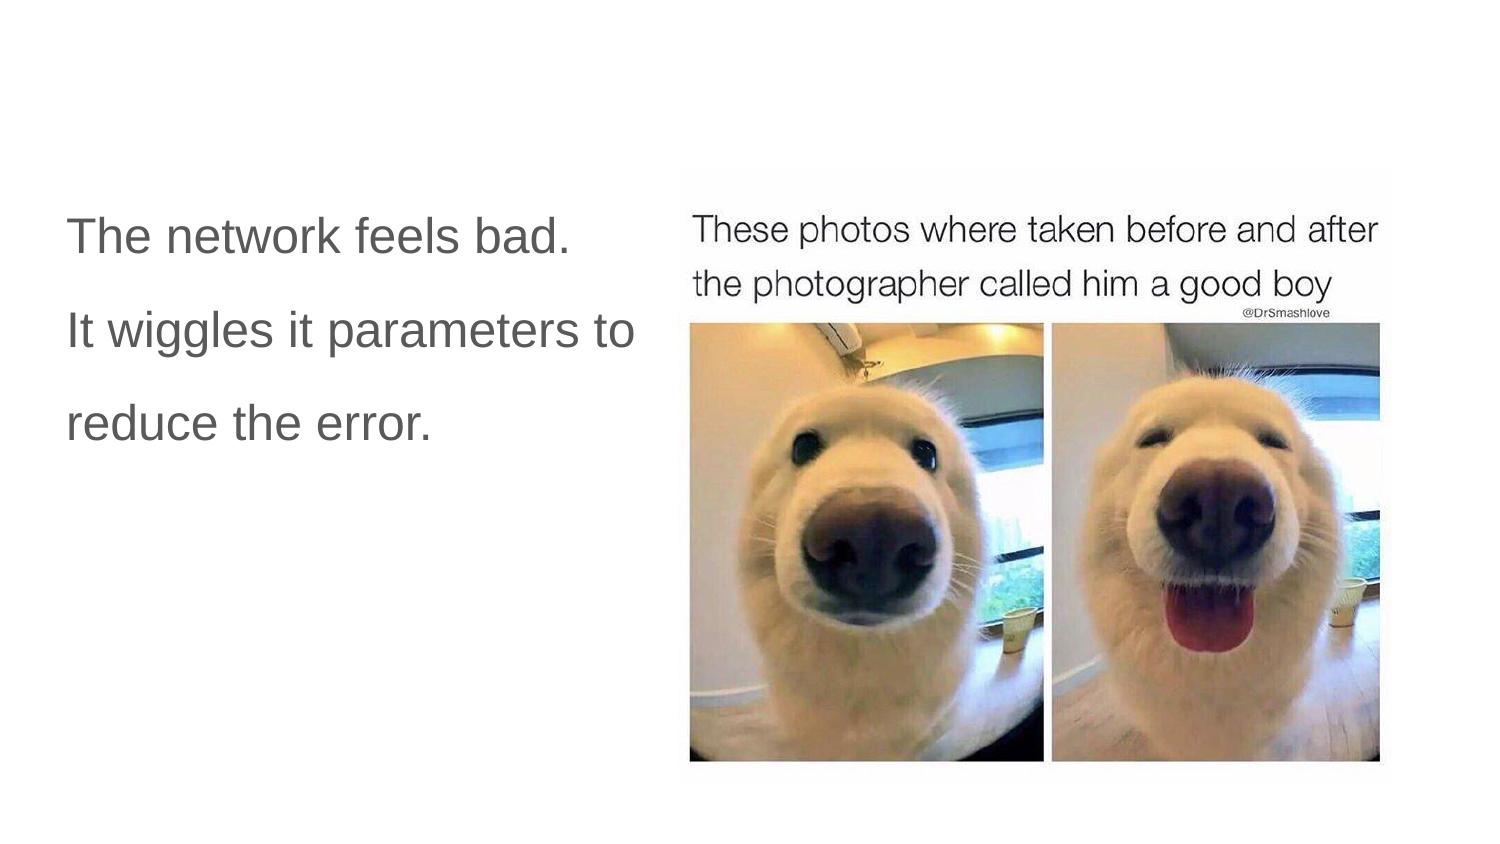

#
The network feels bad.
It wiggles it parameters to
reduce the error.